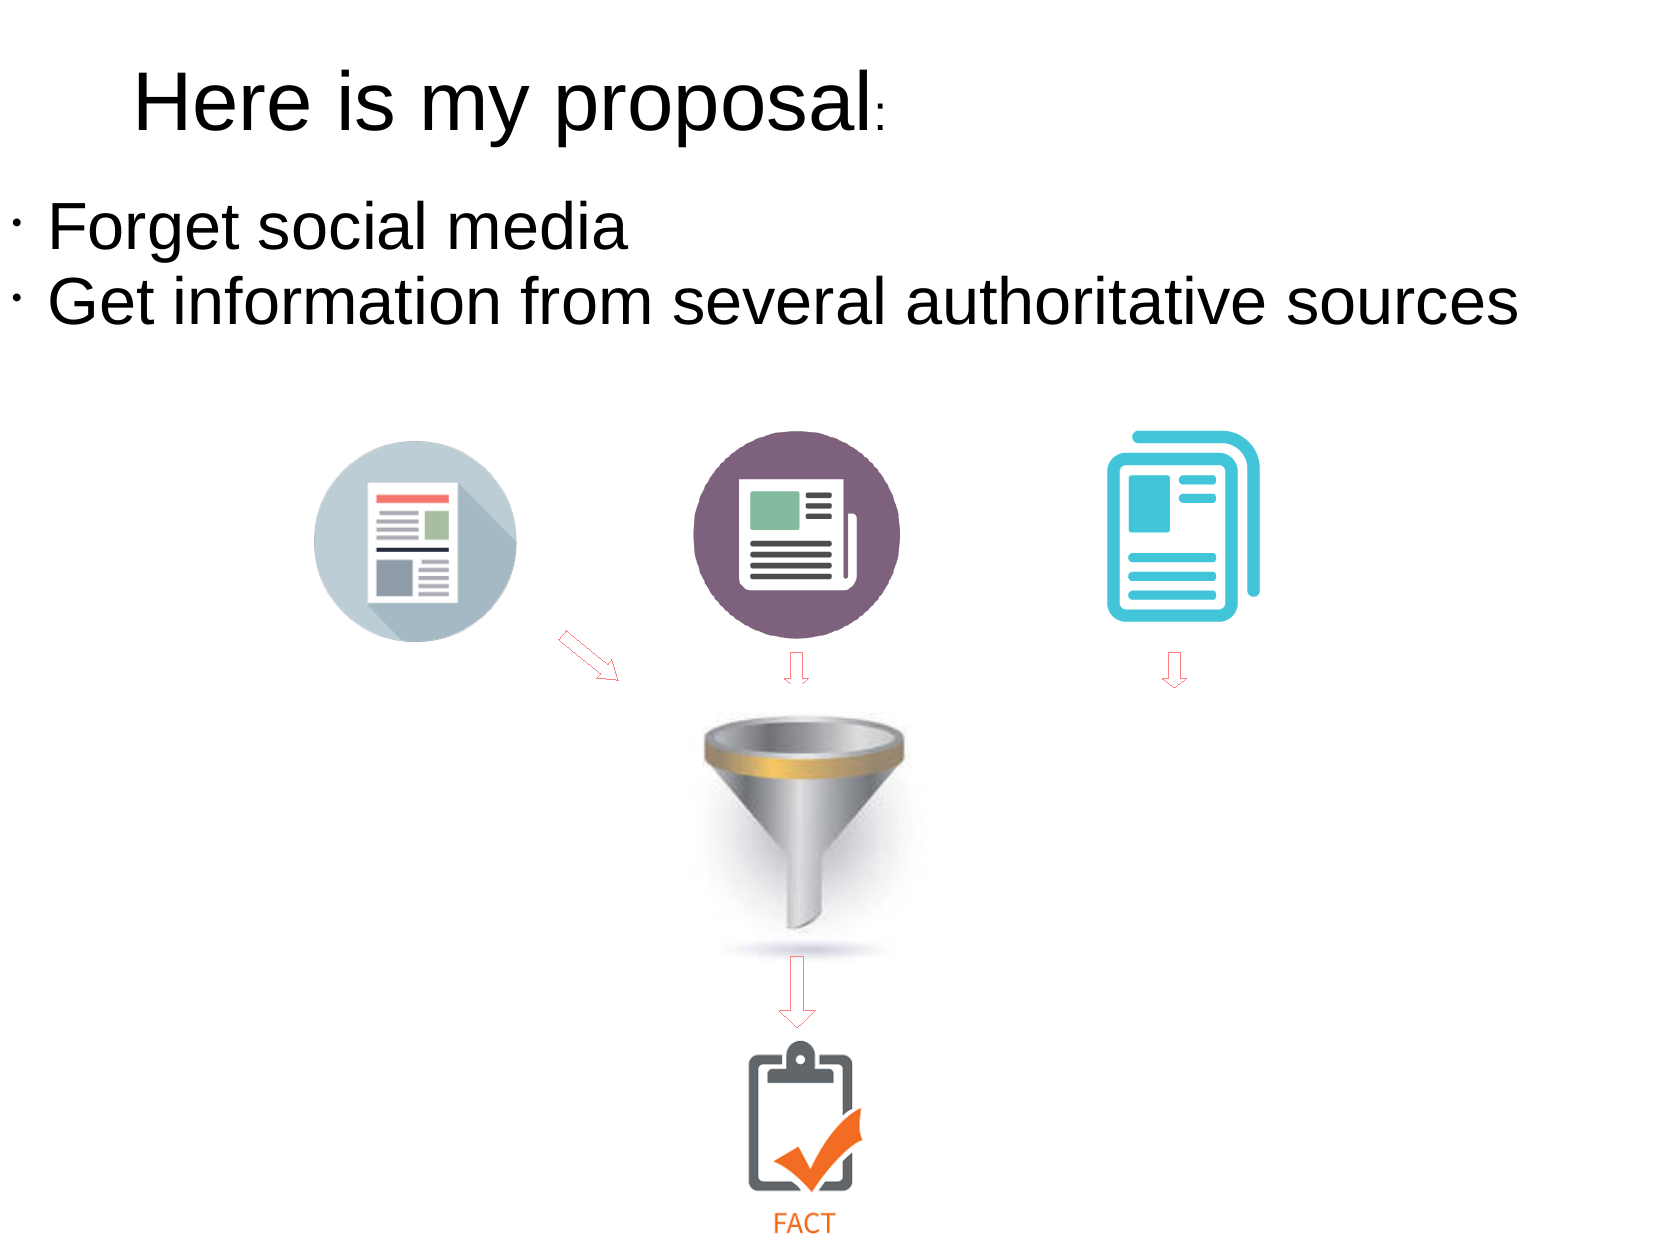

Here is my proposal:
# Forget social media
Get information from several authoritative sources